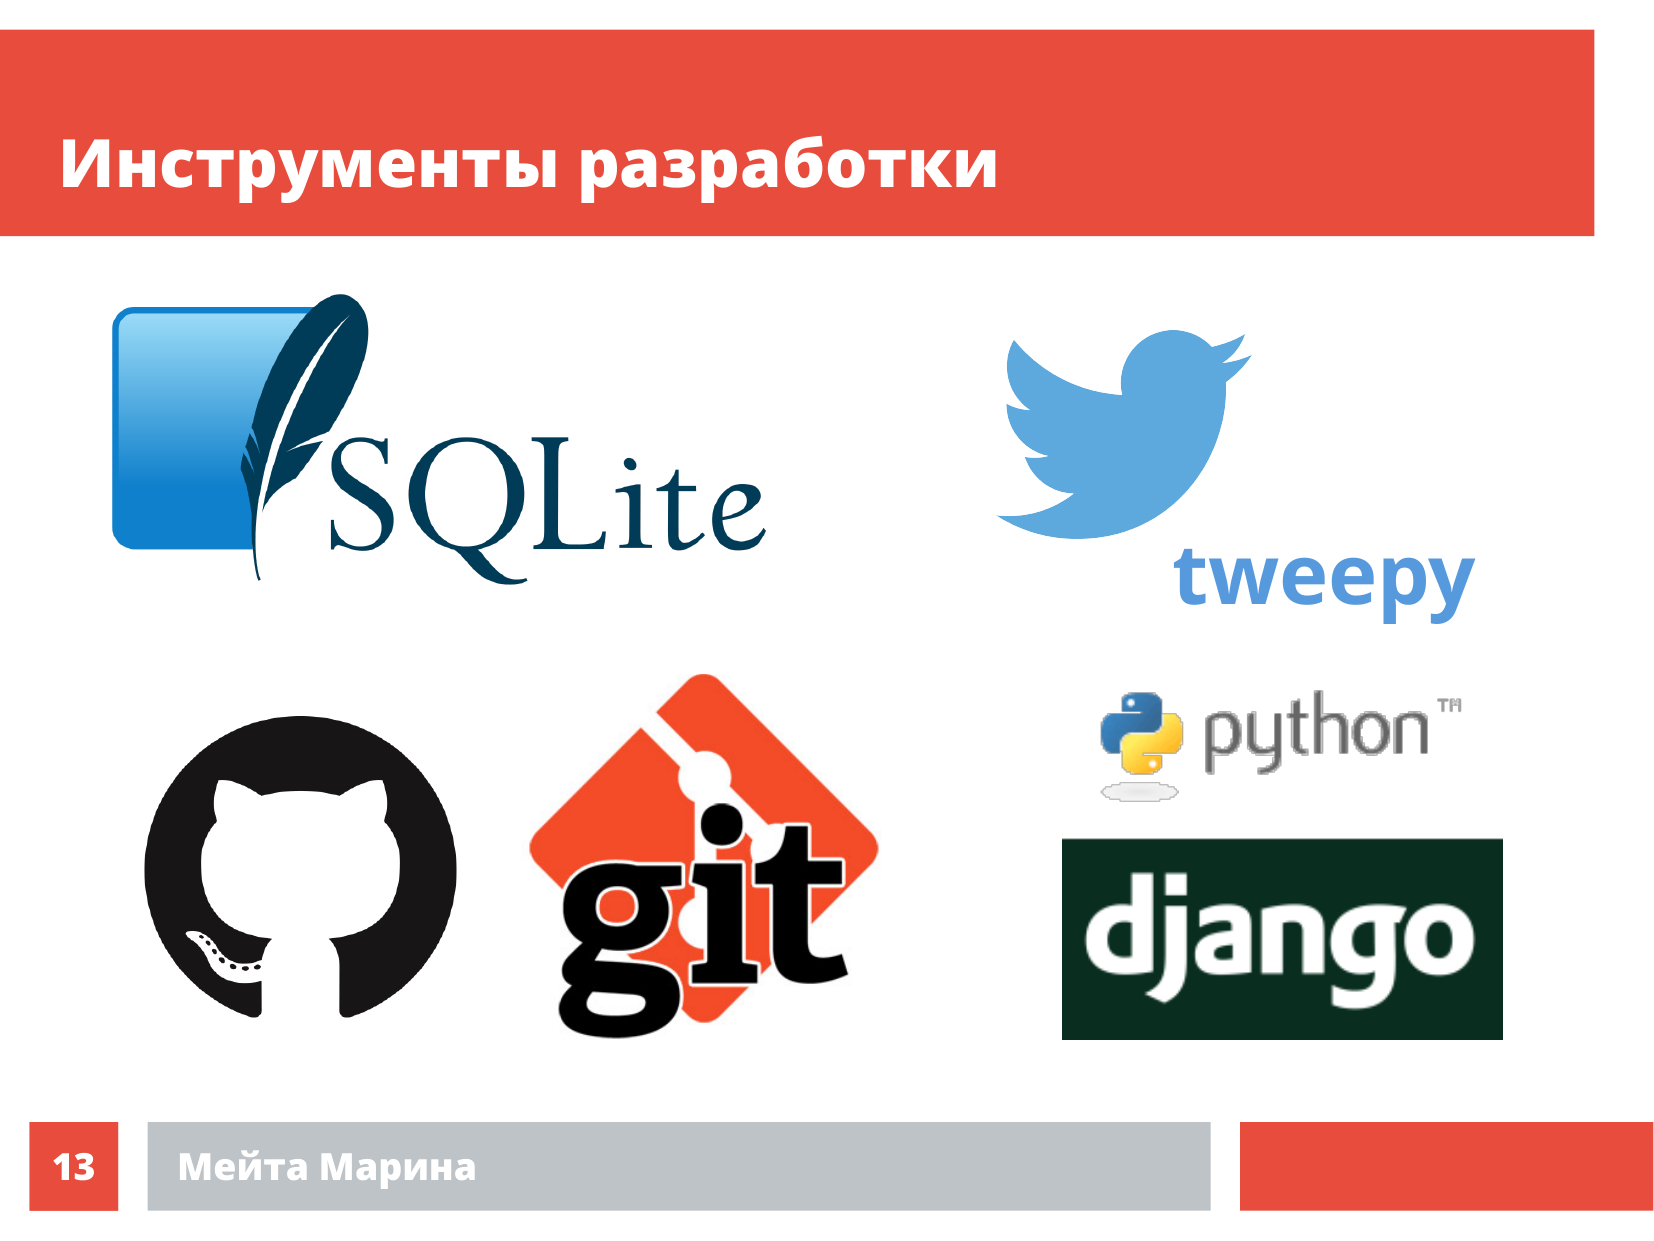

# Инструменты разработки
tweepy
13
Мейта Марина